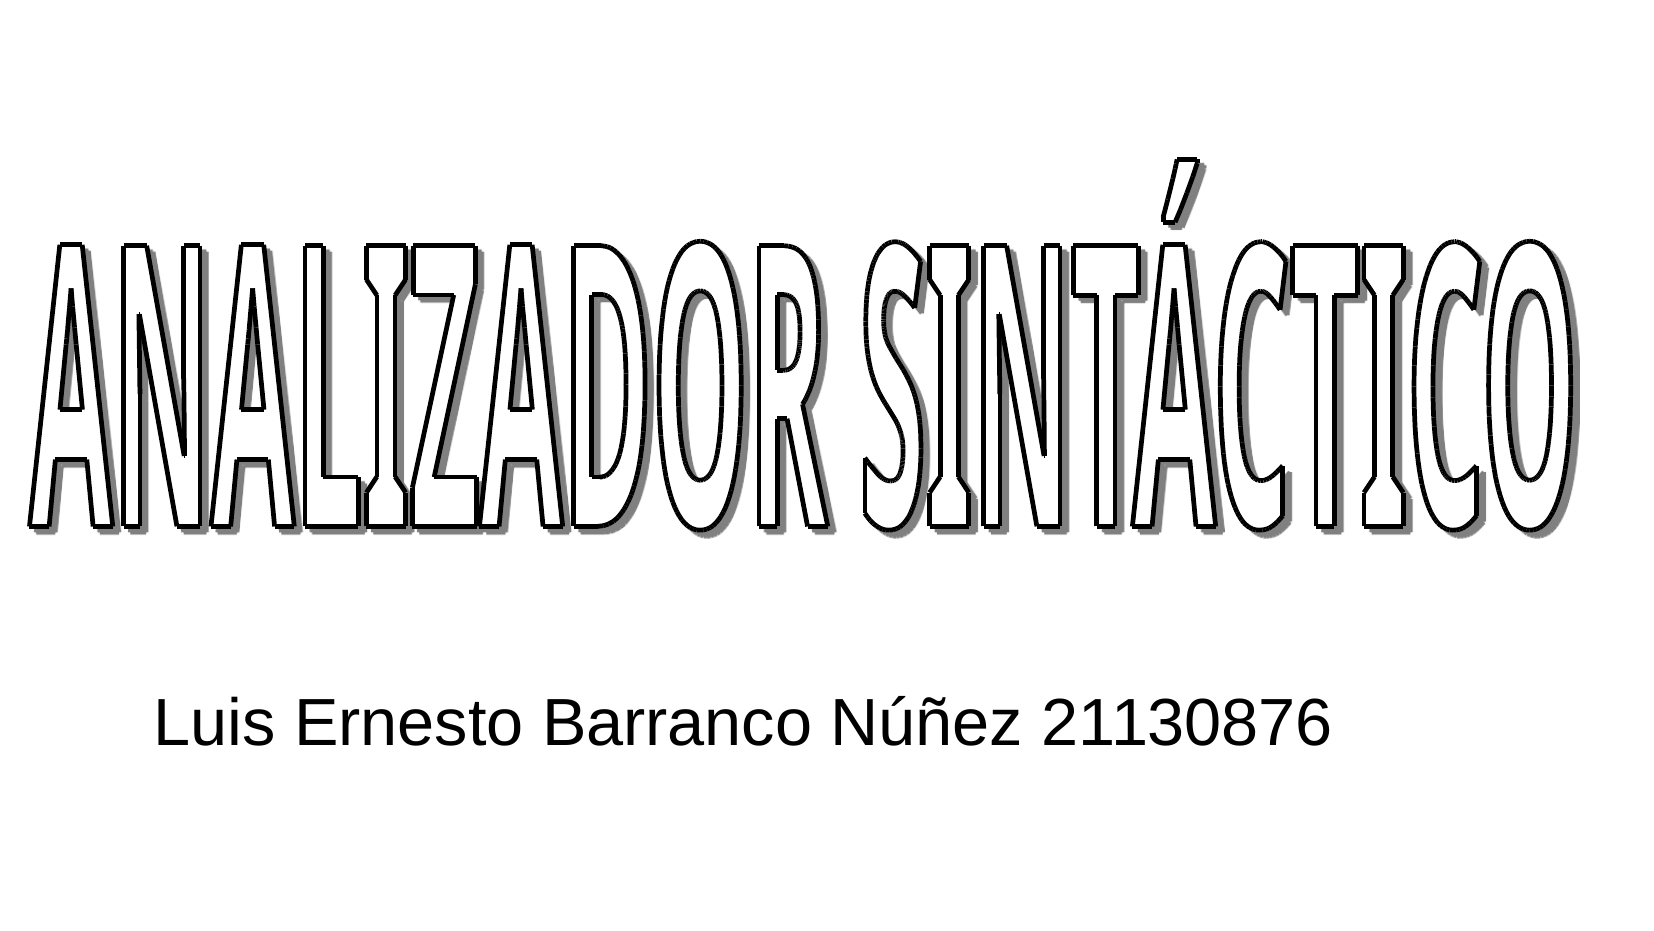

ANALIZADOR SINTÁCTICO
# Luis Ernesto Barranco Núñez 21130876